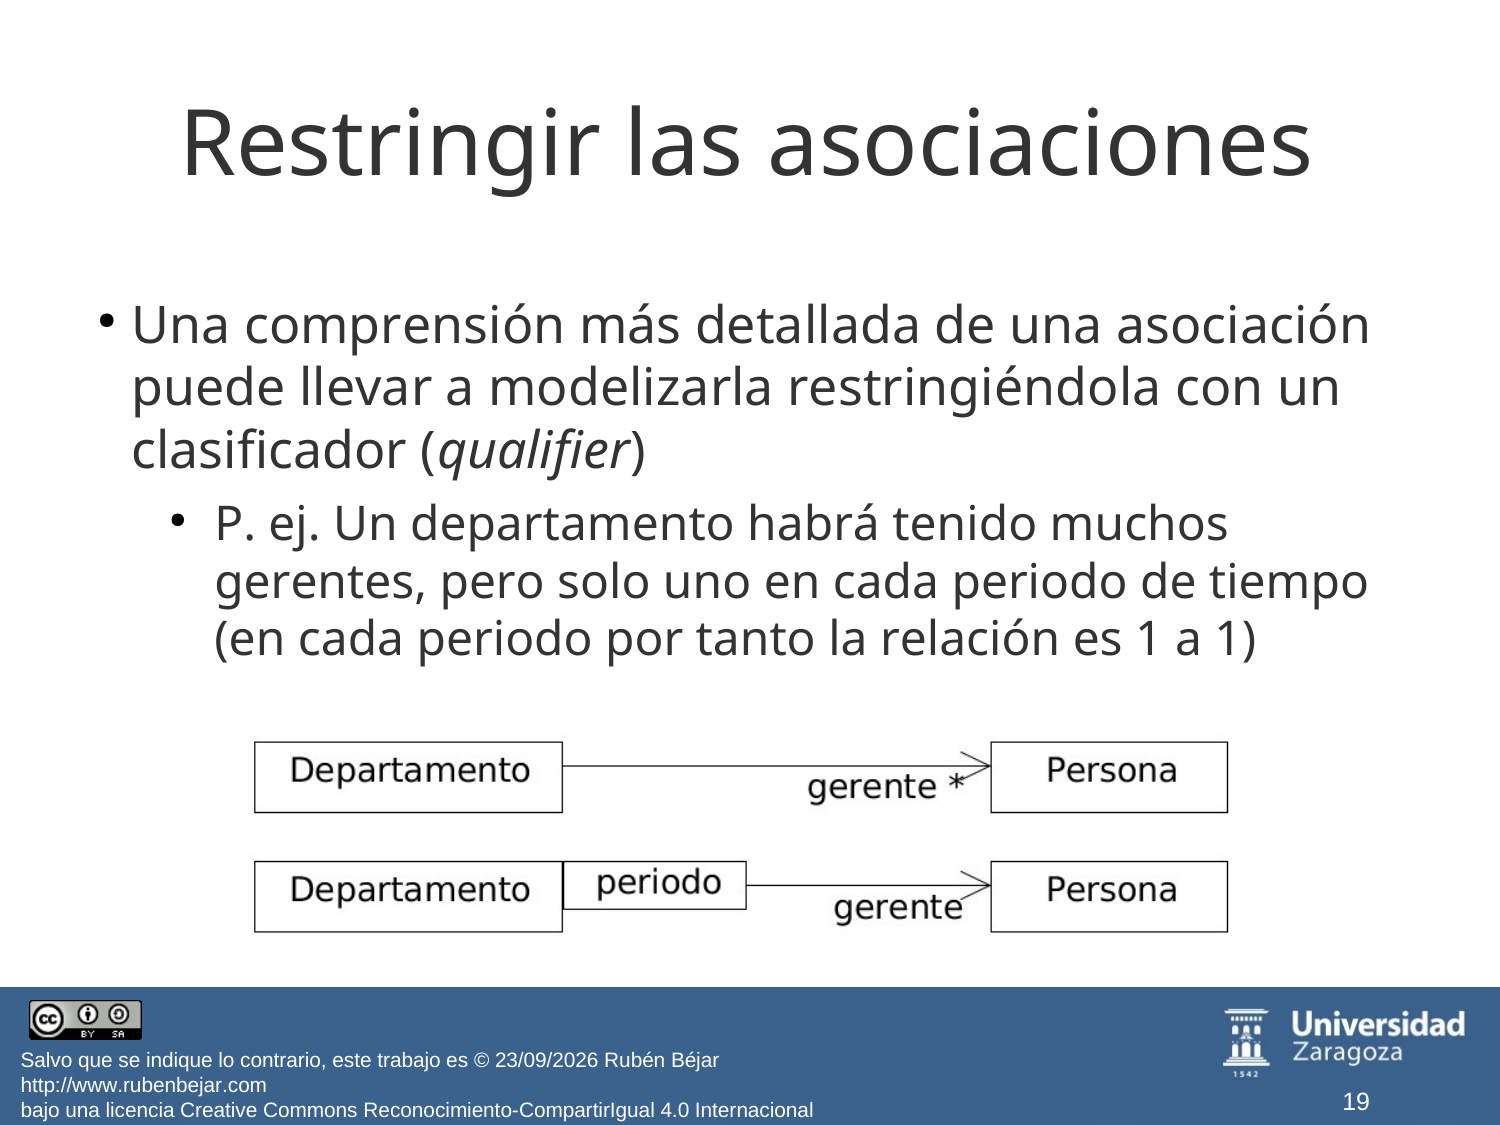

# Restringir las asociaciones
Una comprensión más detallada de una asociación puede llevar a modelizarla restringiéndola con un clasificador (qualifier)
P. ej. Un departamento habrá tenido muchos gerentes, pero solo uno en cada periodo de tiempo (en cada periodo por tanto la relación es 1 a 1)